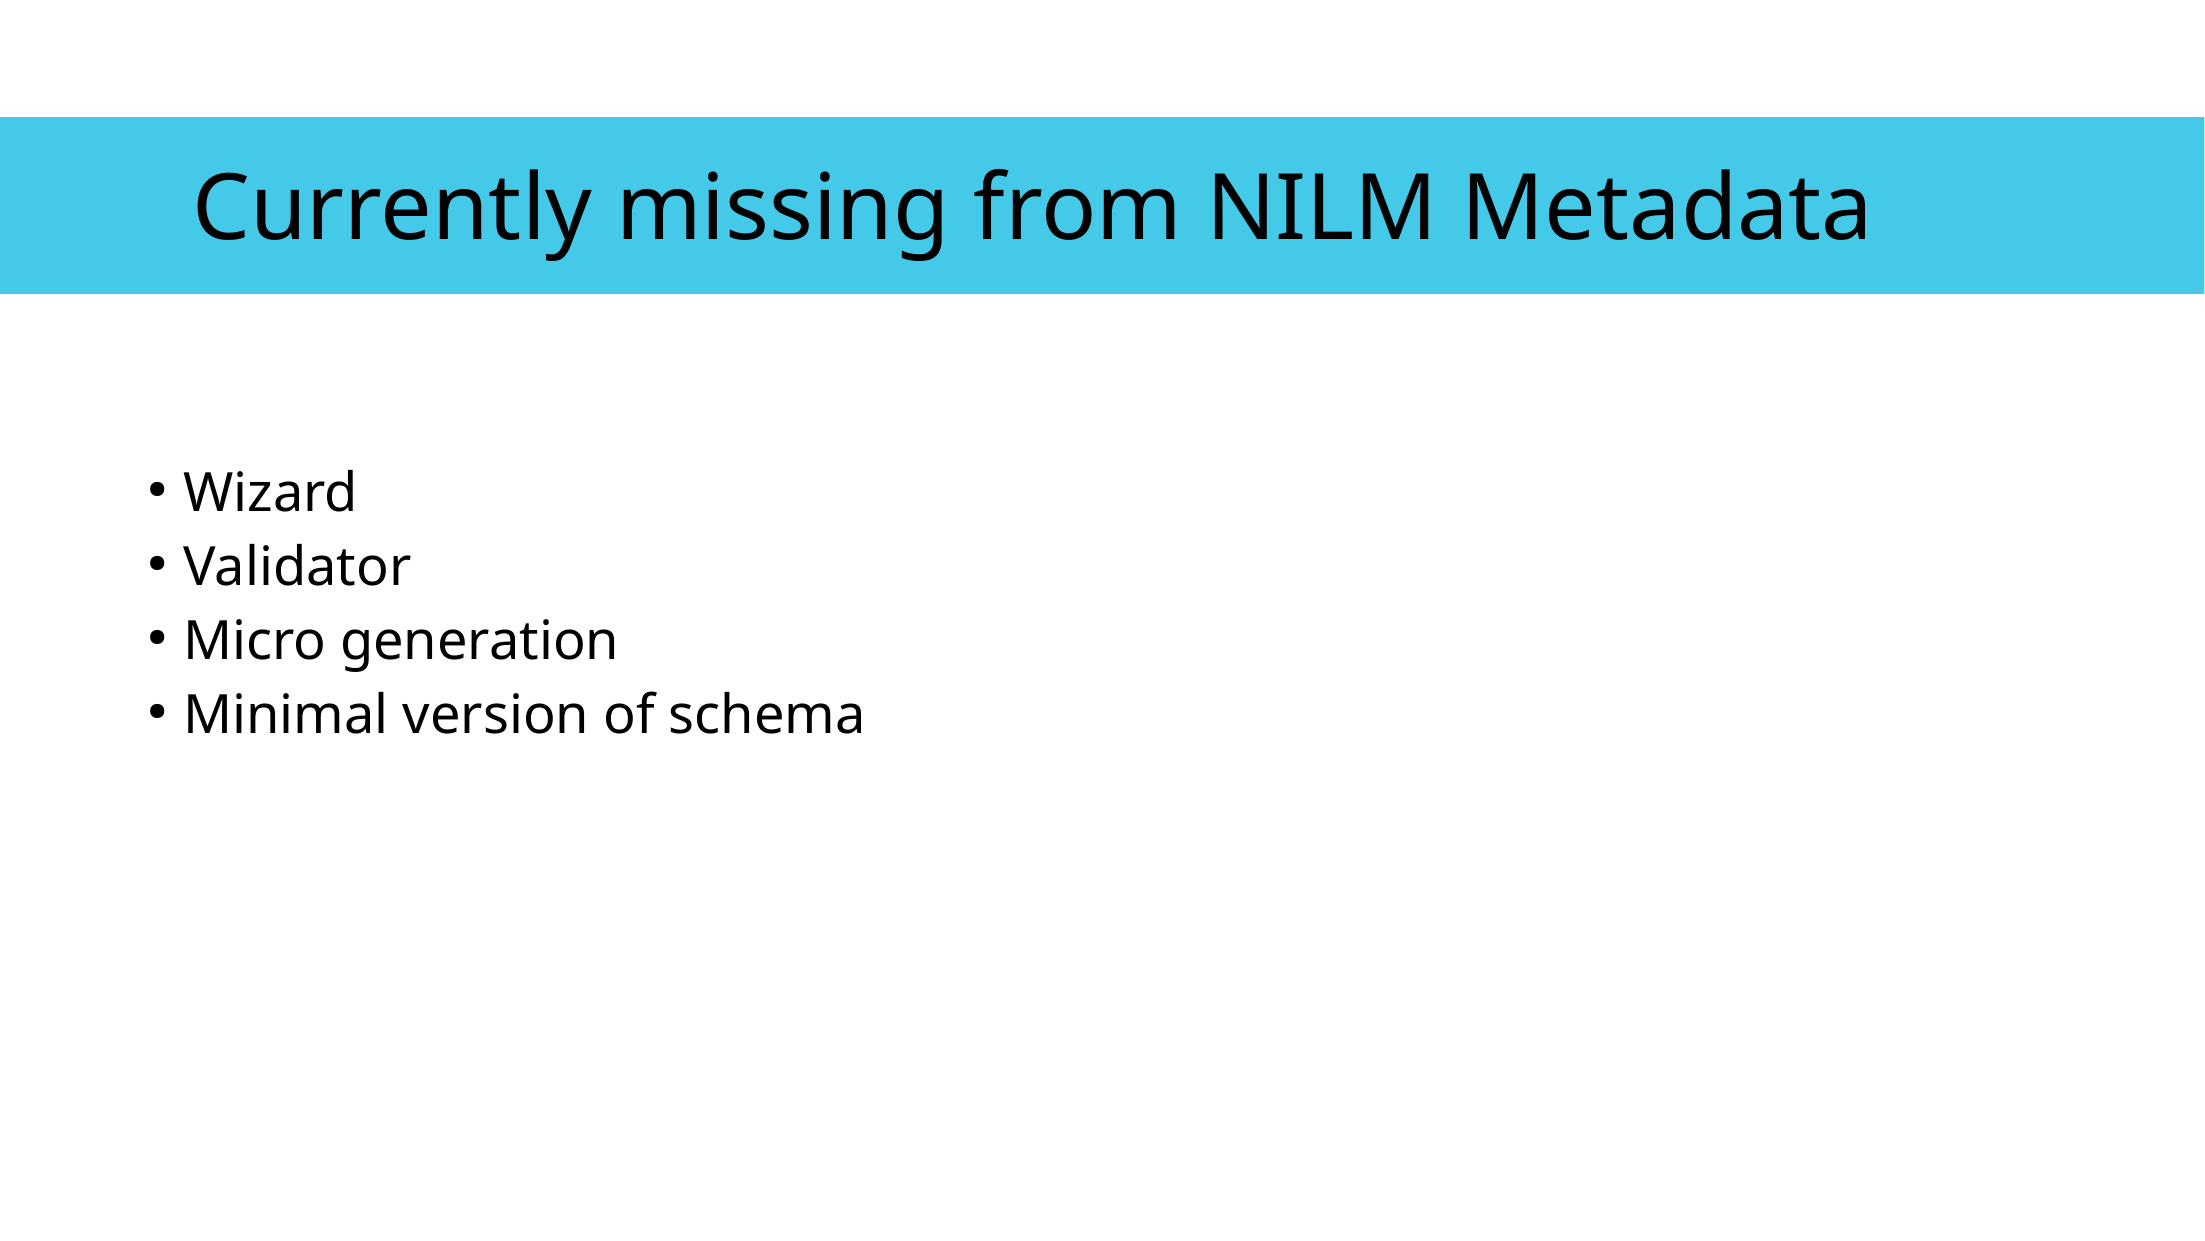

# Currently missing from NILM Metadata
Wizard
Validator
Micro generation
Minimal version of schema